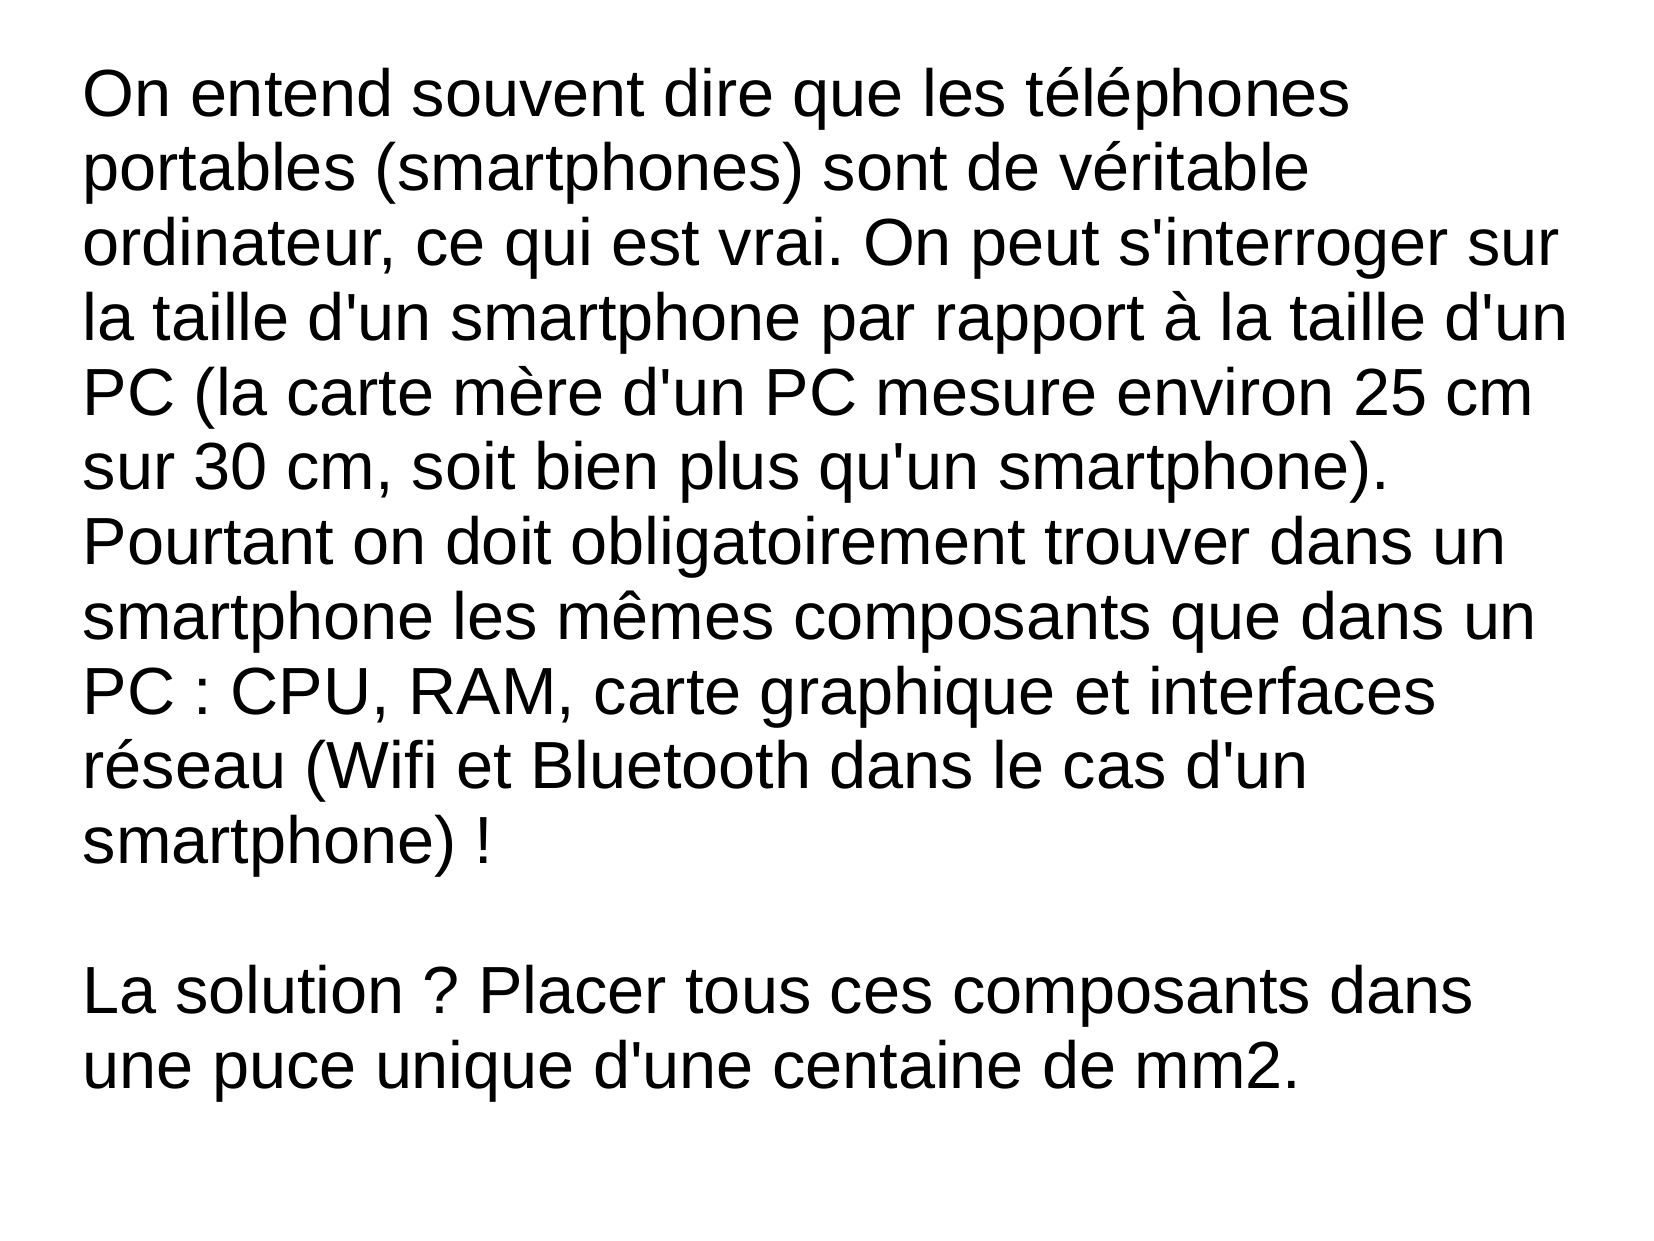

# On entend souvent dire que les téléphones portables (smartphones) sont de véritable ordinateur, ce qui est vrai. On peut s'interroger sur la taille d'un smartphone par rapport à la taille d'un PC (la carte mère d'un PC mesure environ 25 cm sur 30 cm, soit bien plus qu'un smartphone). Pourtant on doit obligatoirement trouver dans un smartphone les mêmes composants que dans un PC : CPU, RAM, carte graphique et interfaces réseau (Wifi et Bluetooth dans le cas d'un smartphone) !
La solution ? Placer tous ces composants dans une puce unique d'une centaine de mm2.